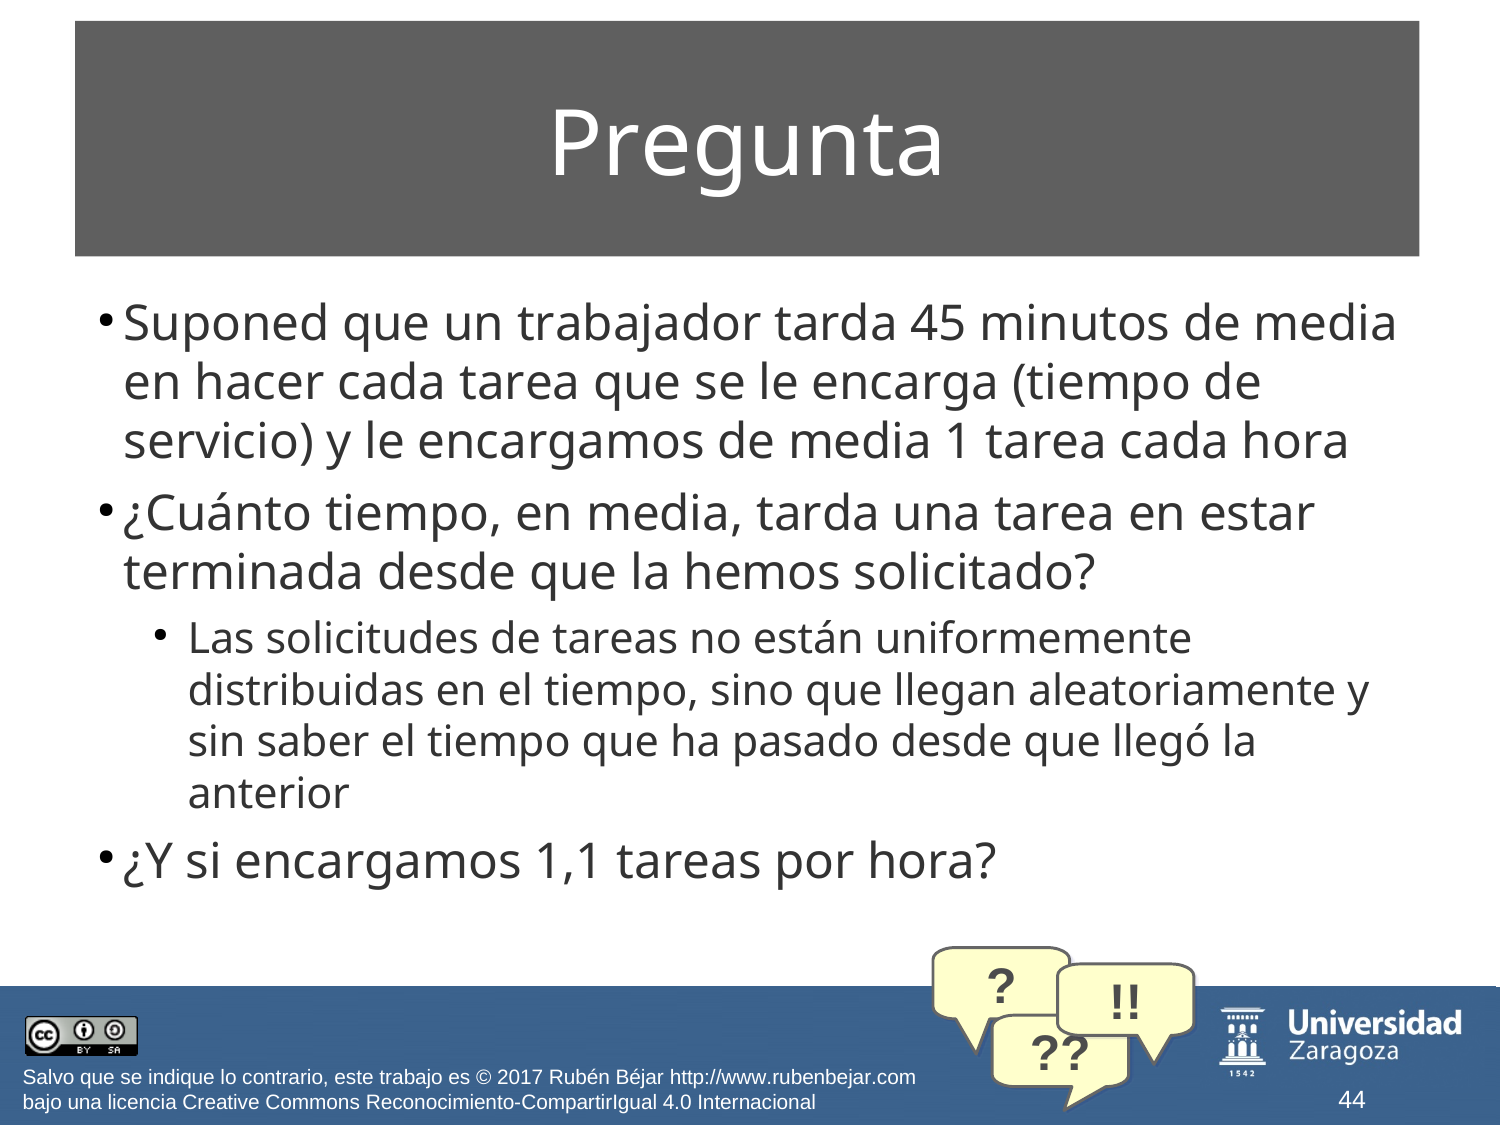

Pregunta
# Suponed que un trabajador tarda 45 minutos de media en hacer cada tarea que se le encarga (tiempo de servicio) y le encargamos de media 1 tarea cada hora
¿Cuánto tiempo, en media, tarda una tarea en estar terminada desde que la hemos solicitado?
Las solicitudes de tareas no están uniformemente distribuidas en el tiempo, sino que llegan aleatoriamente y sin saber el tiempo que ha pasado desde que llegó la anterior
¿Y si encargamos 1,1 tareas por hora?
?
!!
??